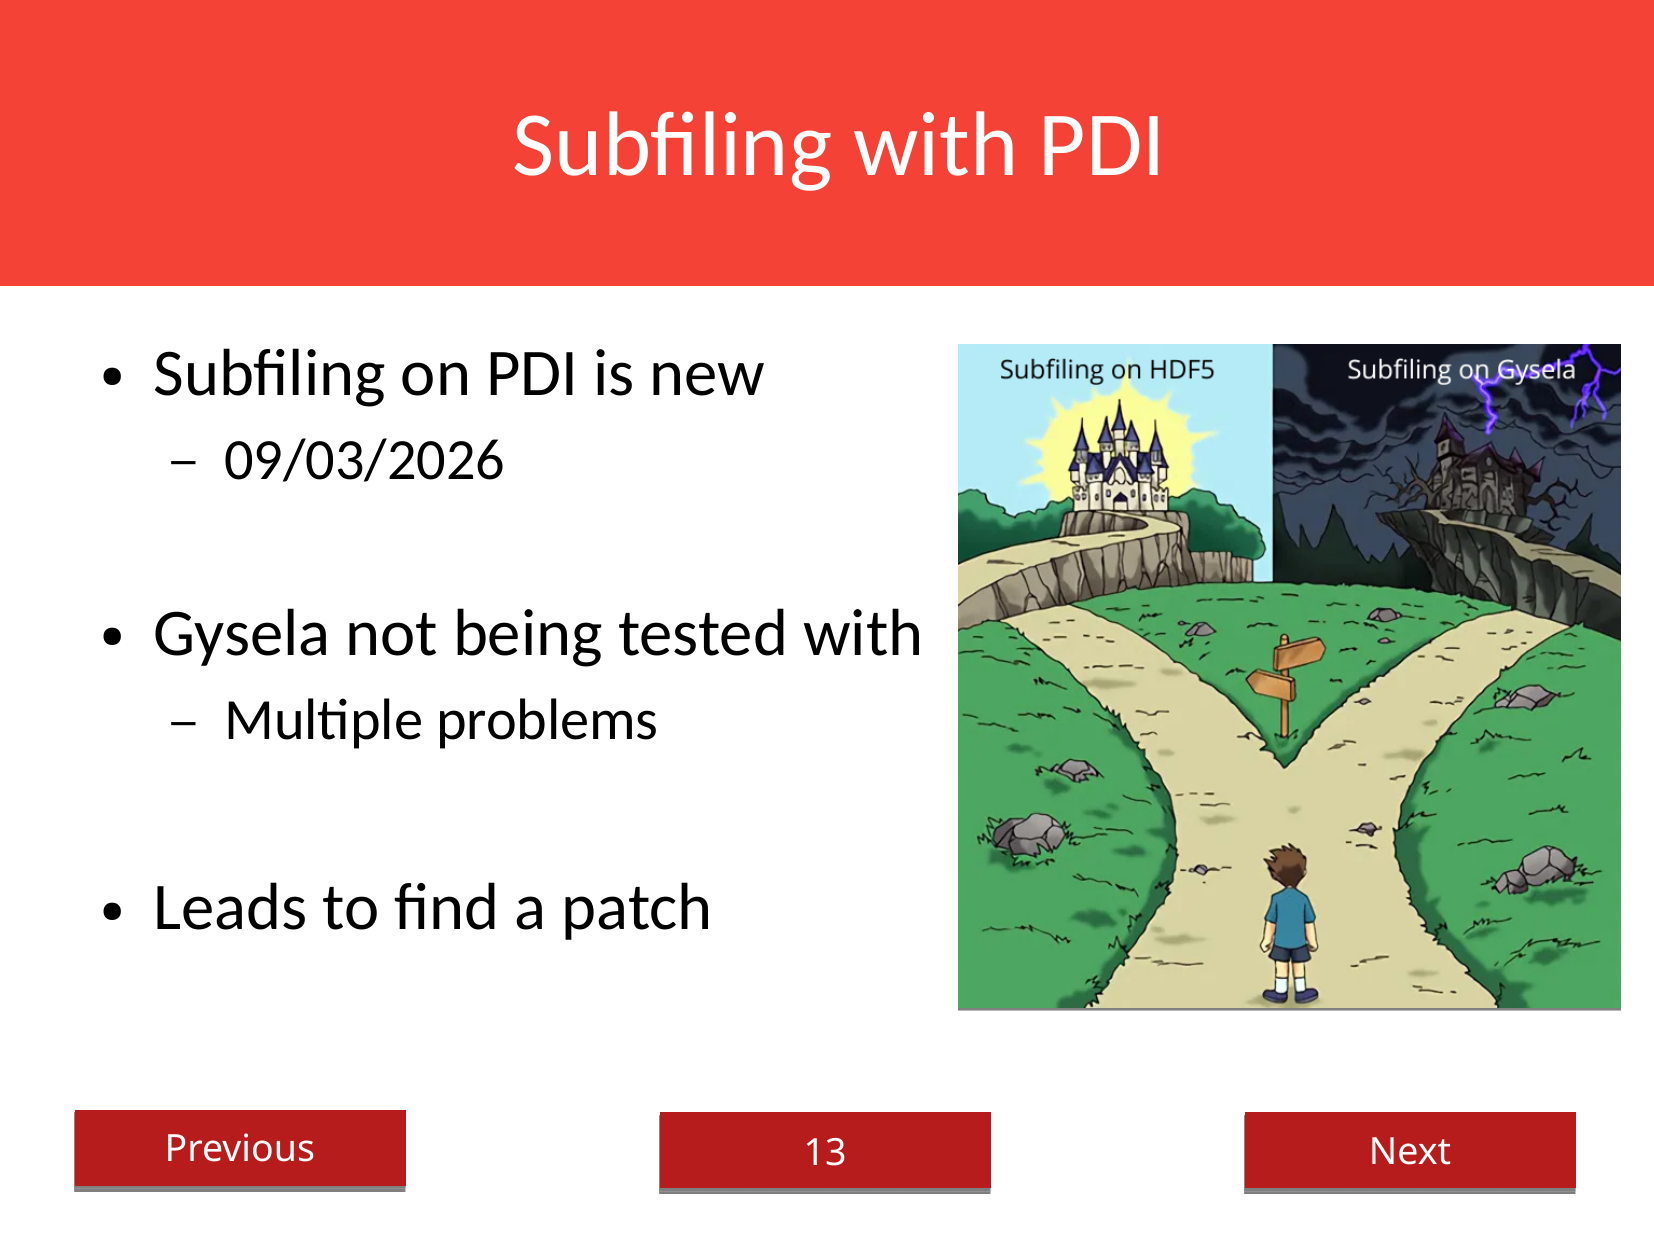

# Subfiling with PDI
Subfiling on PDI is new
09/03/2026
Gysela not being tested with
Multiple problems
Leads to find a patch
Previous
Next